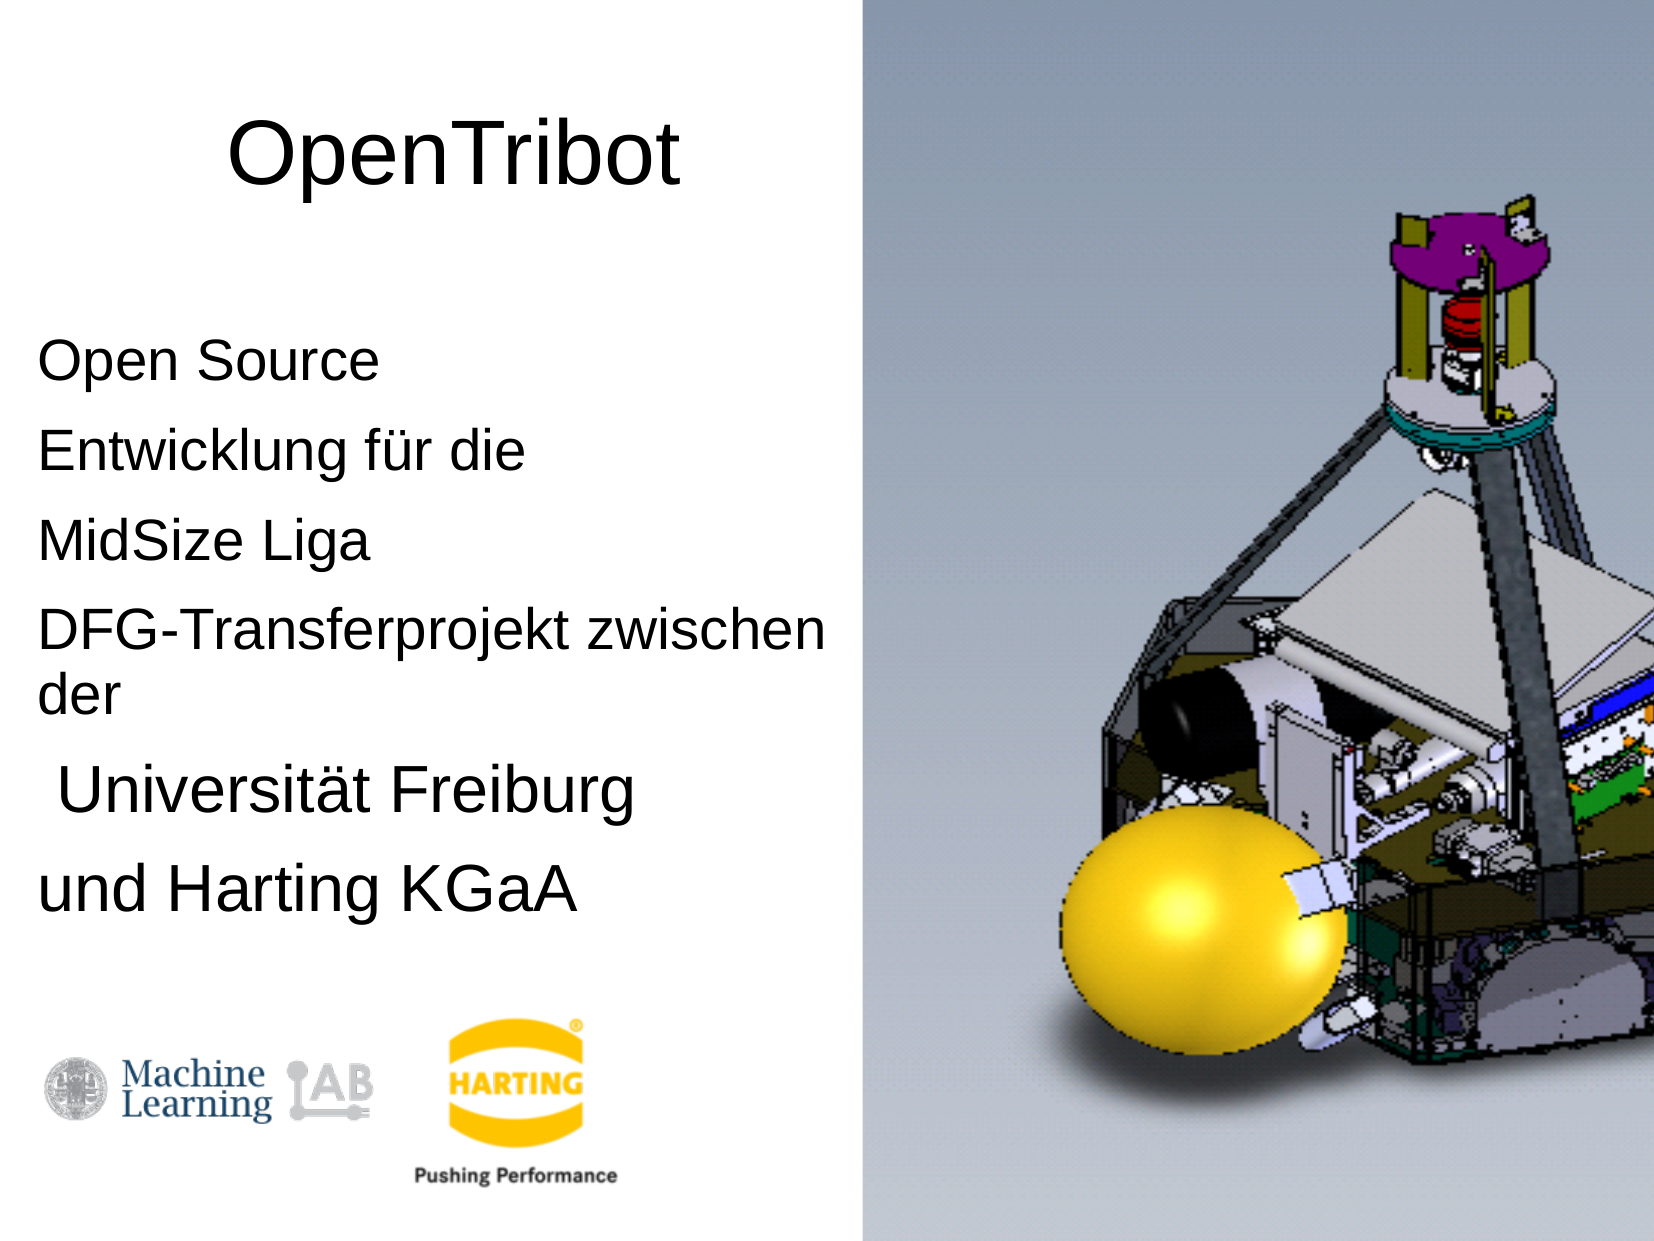

# OpenTribot
Open Source
Entwicklung für die
MidSize Liga
DFG-Transferprojekt zwischen der
 Universität Freiburg
und Harting KGaA